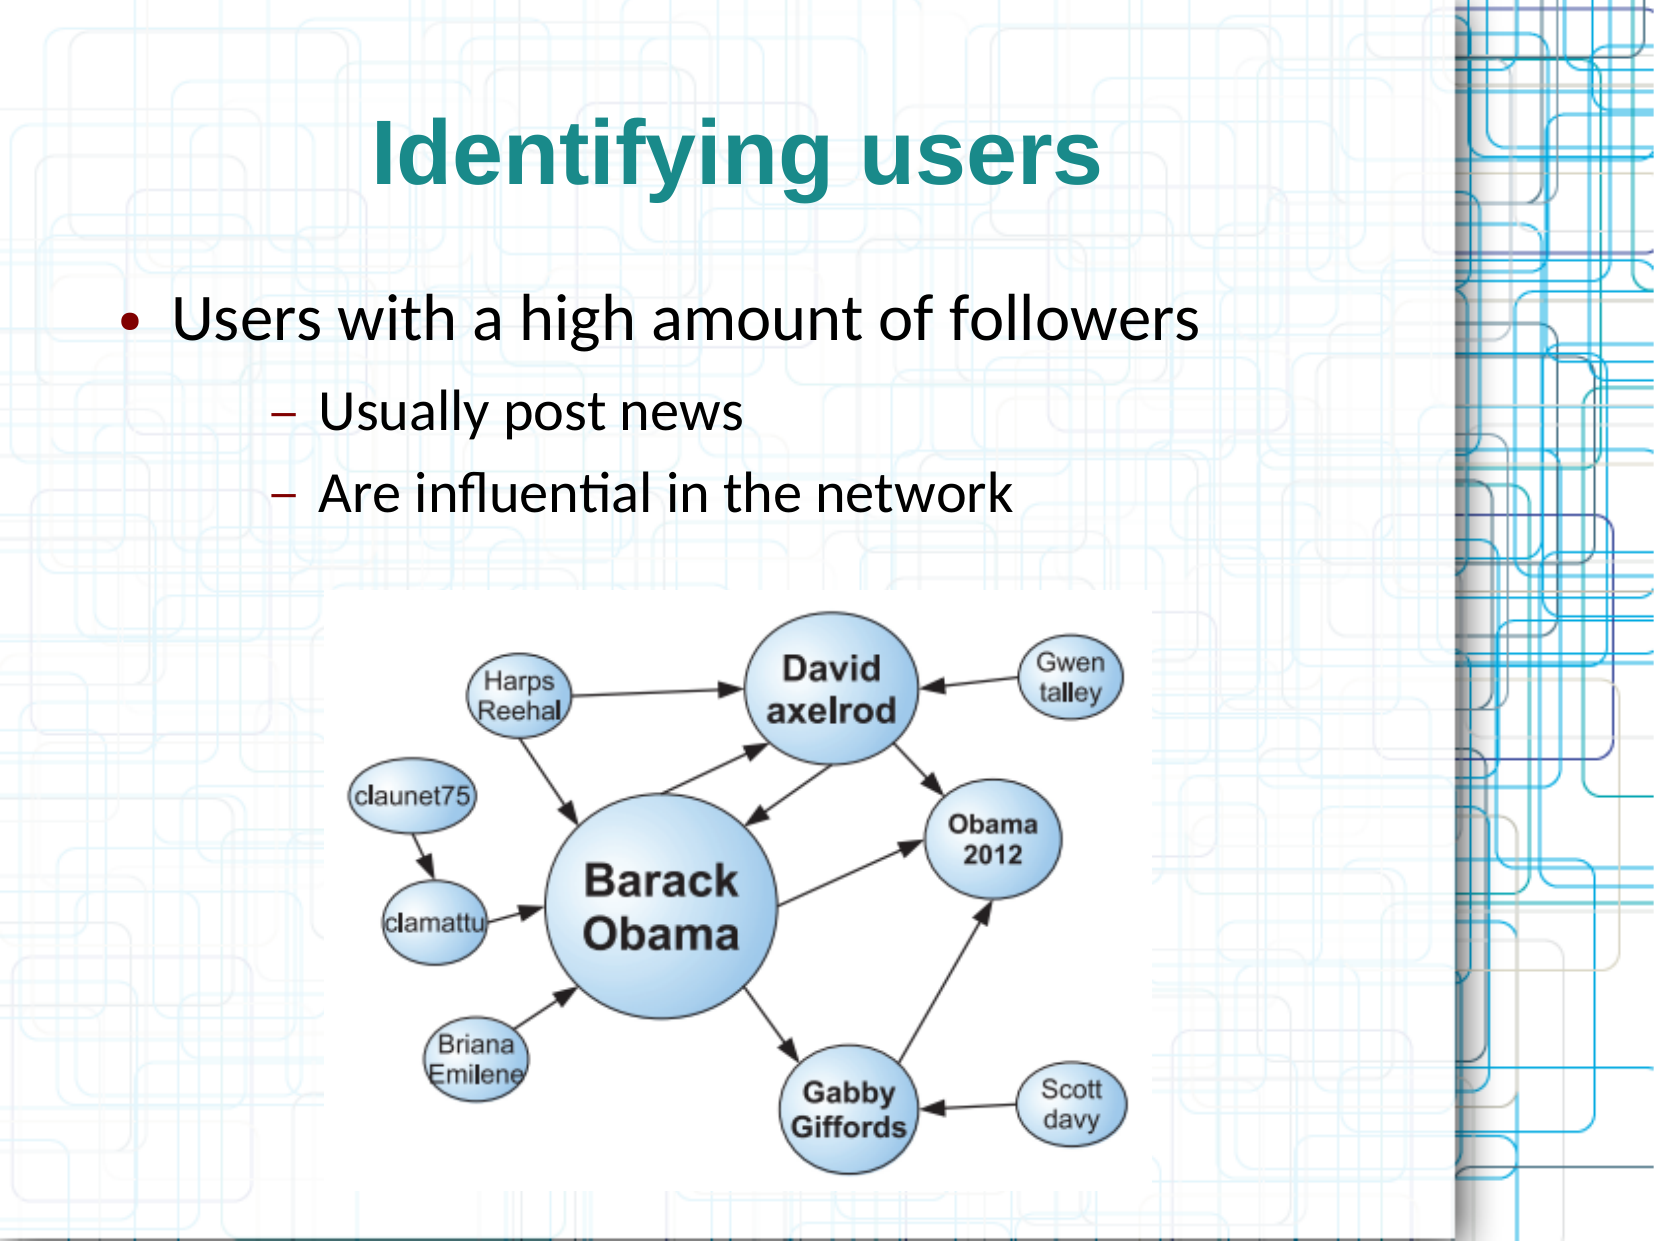

# Identifying users
Users with a high amount of followers
Usually post news
Are influential in the network